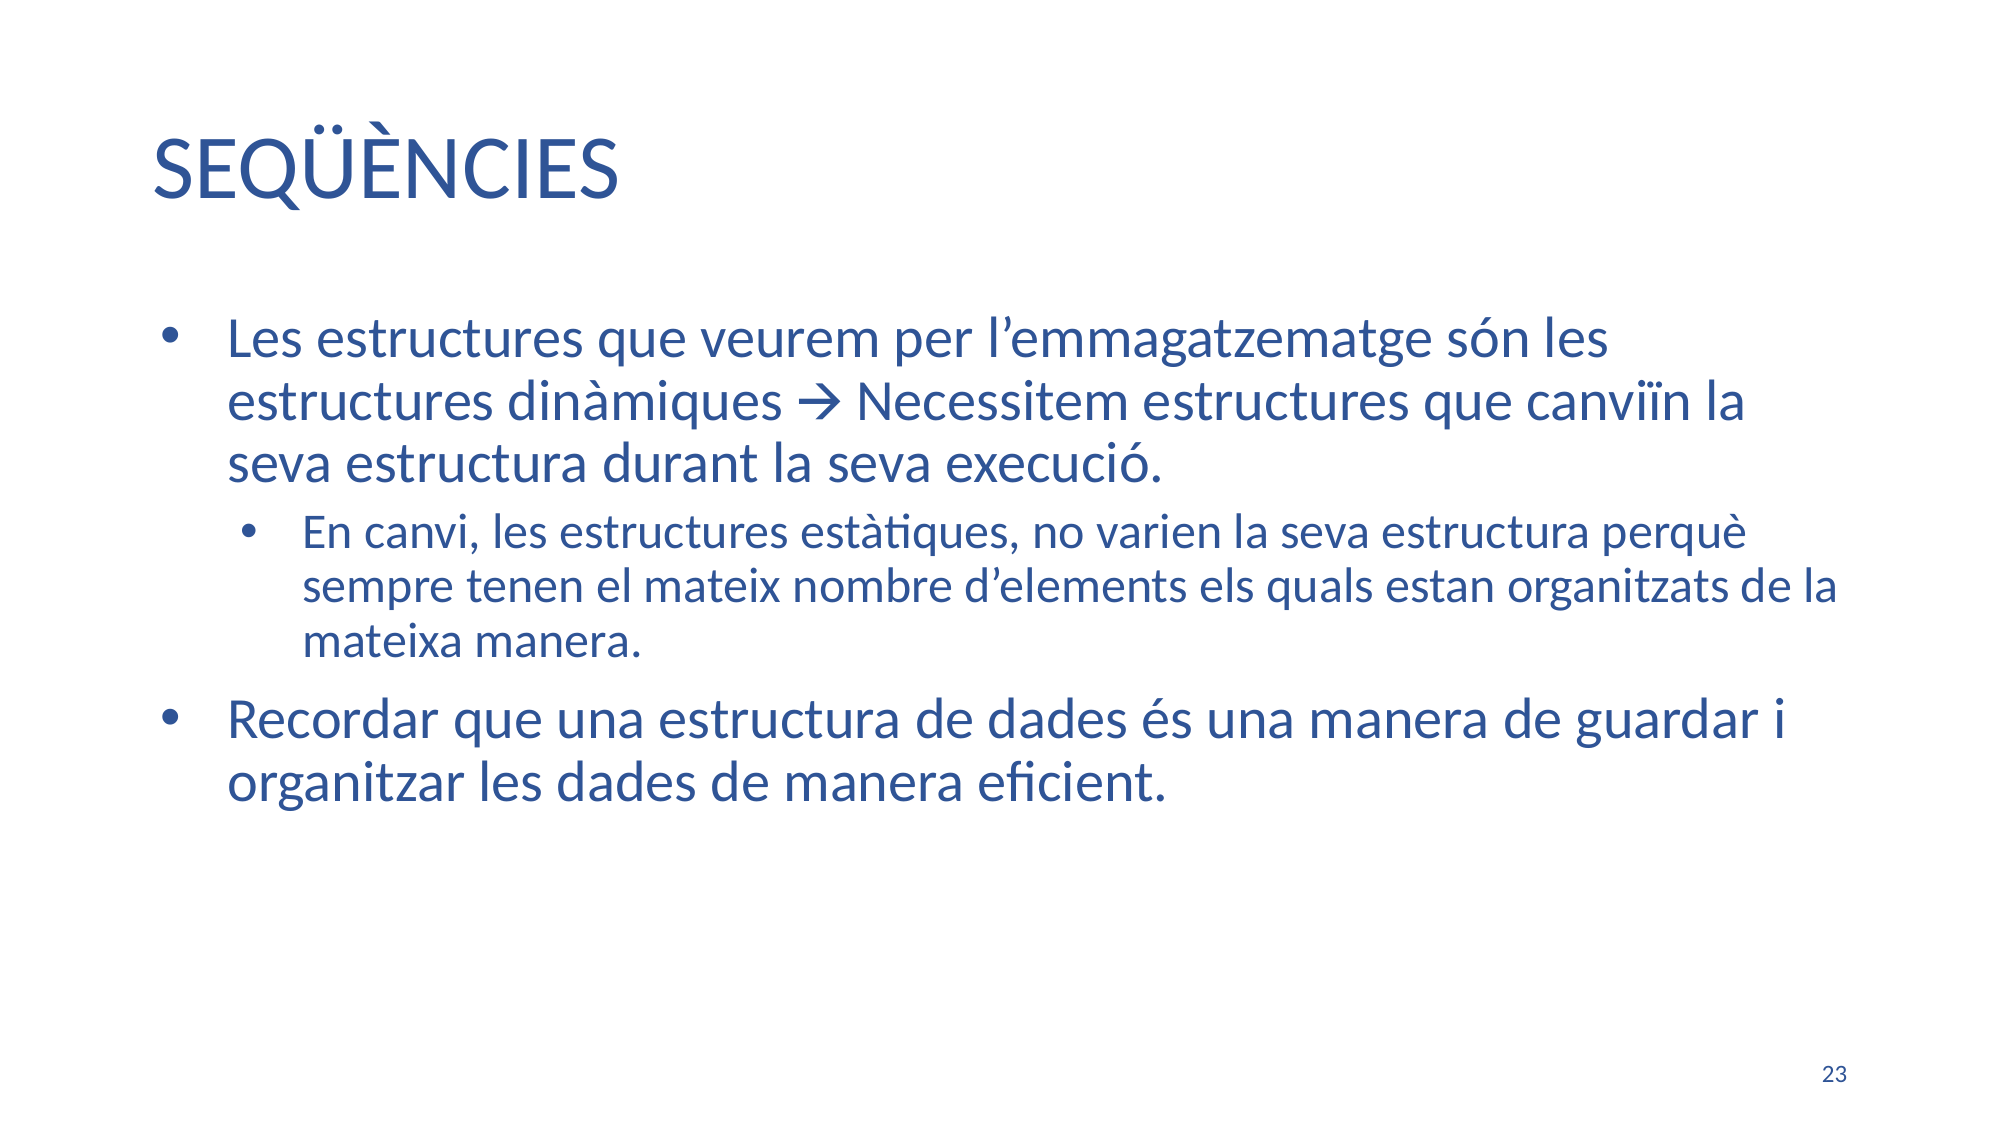

# SEQÜÈNCIES
Les estructures que veurem per l’emmagatzematge són les estructures dinàmiques 🡪 Necessitem estructures que canviïn la seva estructura durant la seva execució.
En canvi, les estructures estàtiques, no varien la seva estructura perquè sempre tenen el mateix nombre d’elements els quals estan organitzats de la mateixa manera.
Recordar que una estructura de dades és una manera de guardar i organitzar les dades de manera eficient.